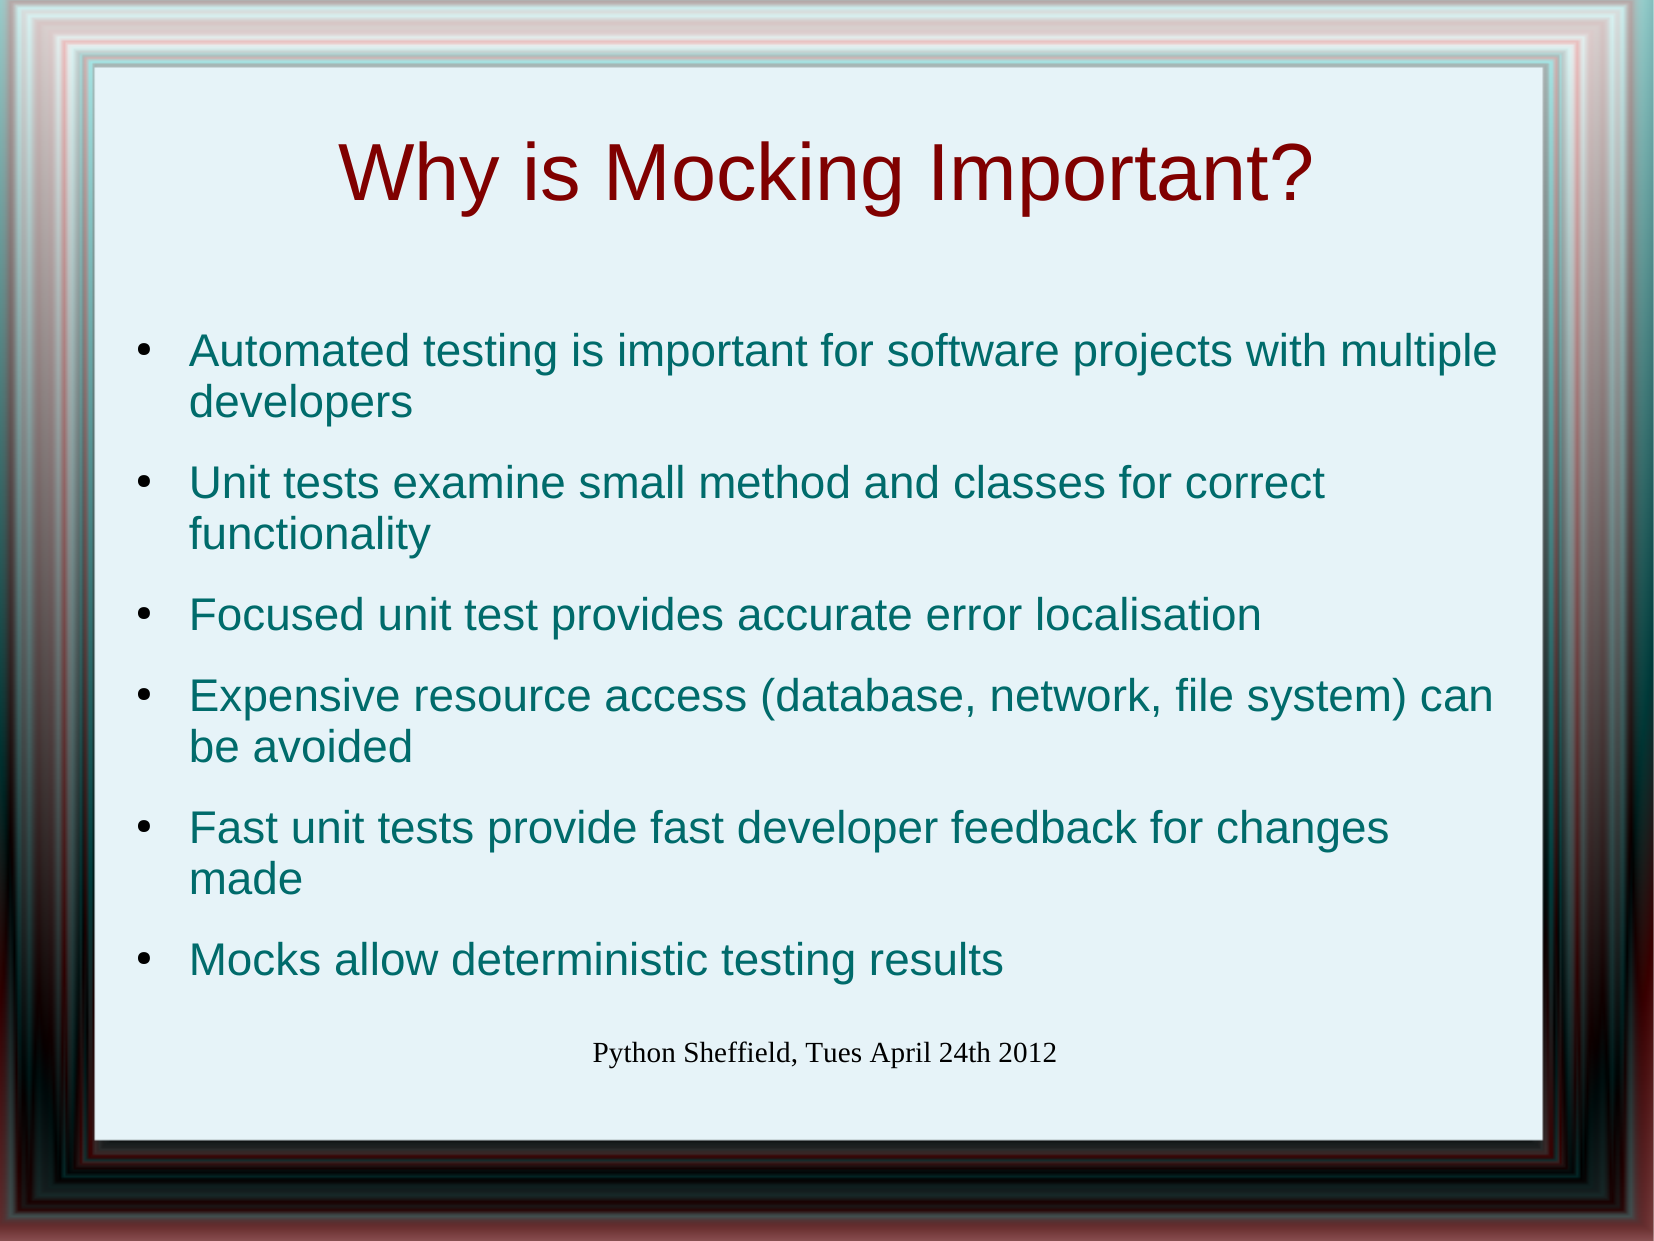

# Why is Mocking Important?
Automated testing is important for software projects with multiple developers
Unit tests examine small method and classes for correct functionality
Focused unit test provides accurate error localisation
Expensive resource access (database, network, file system) can be avoided
Fast unit tests provide fast developer feedback for changes made
Mocks allow deterministic testing results
Python Sheffield, Tues April 24th 2012